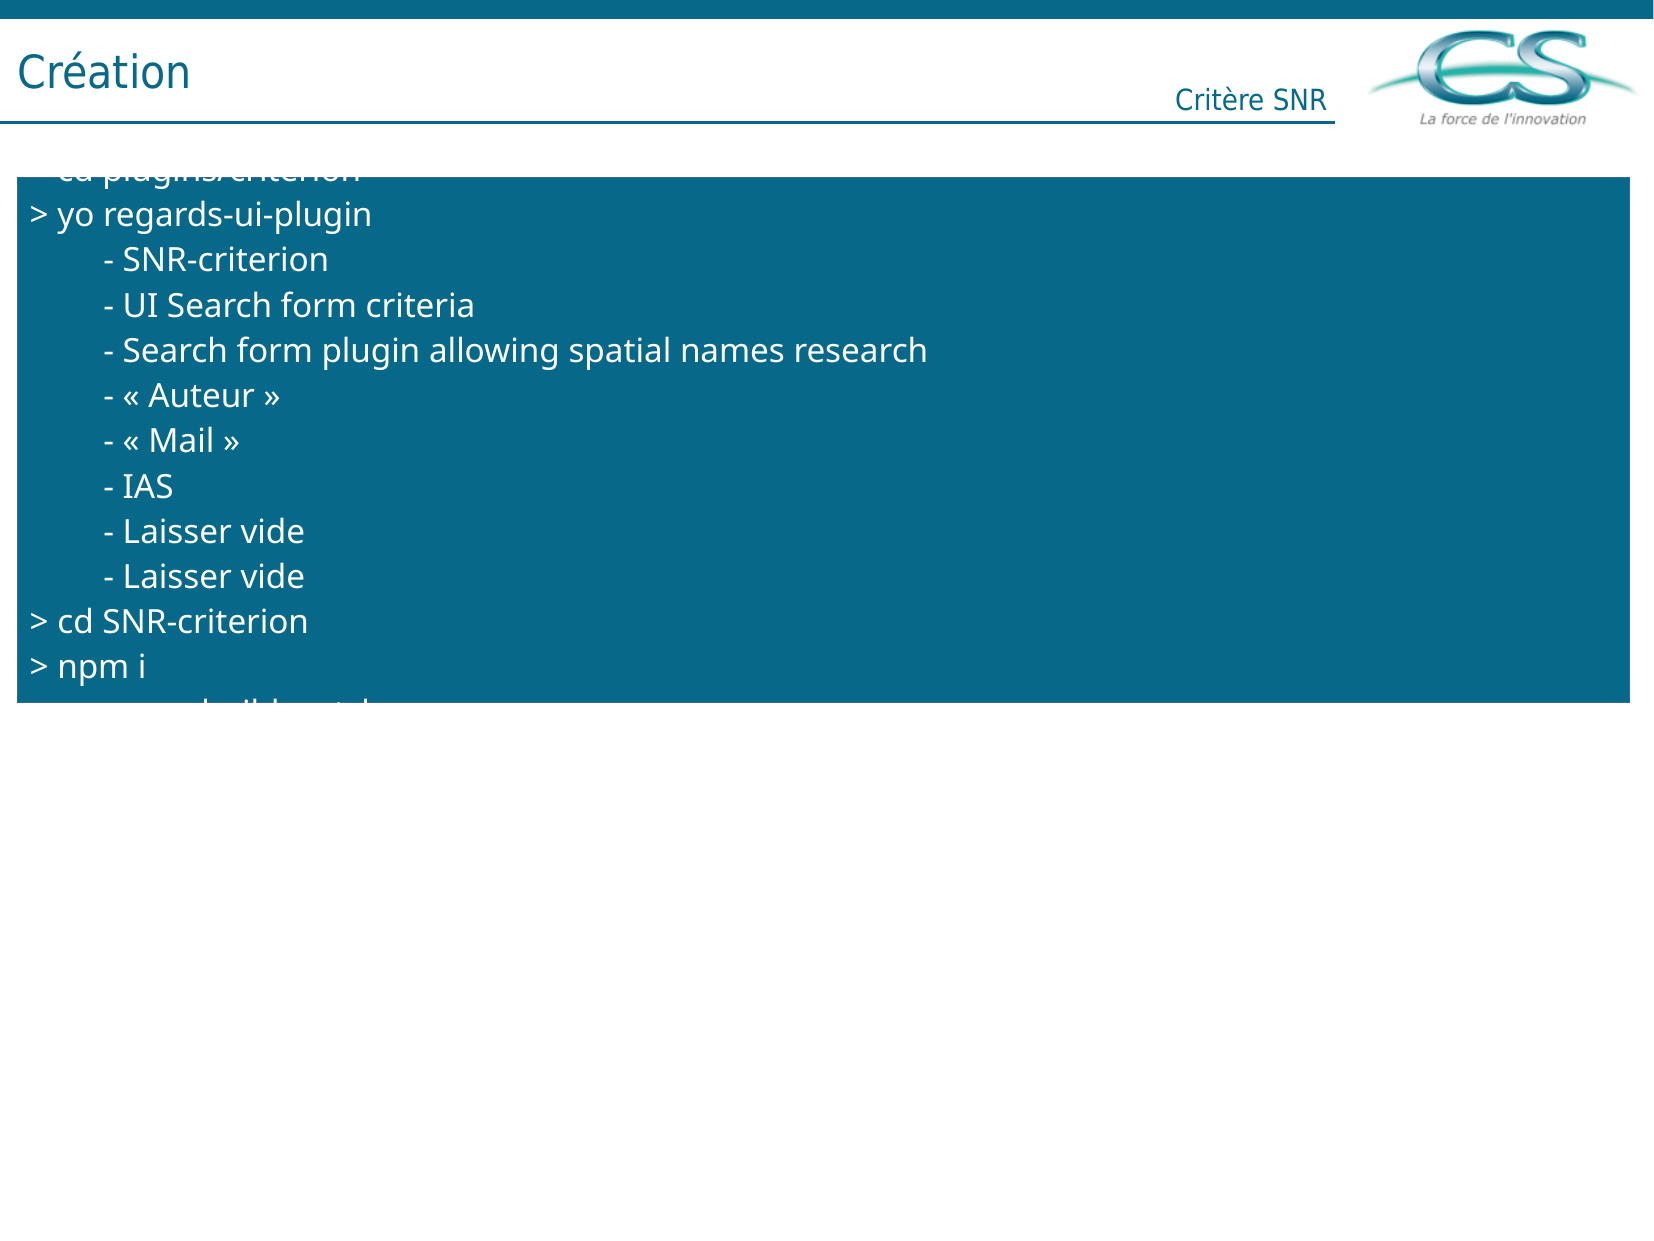

Création
Critère SNR
#
> cd plugins/criterion
> yo regards-ui-plugin
	- SNR-criterion
	- UI Search form criteria
	- Search form plugin allowing spatial names research
	- « Auteur »
	- « Mail »
	- IAS
	- Laisser vide
	- Laisser vide
> cd SNR-criterion
> npm i
> npm run build:watch